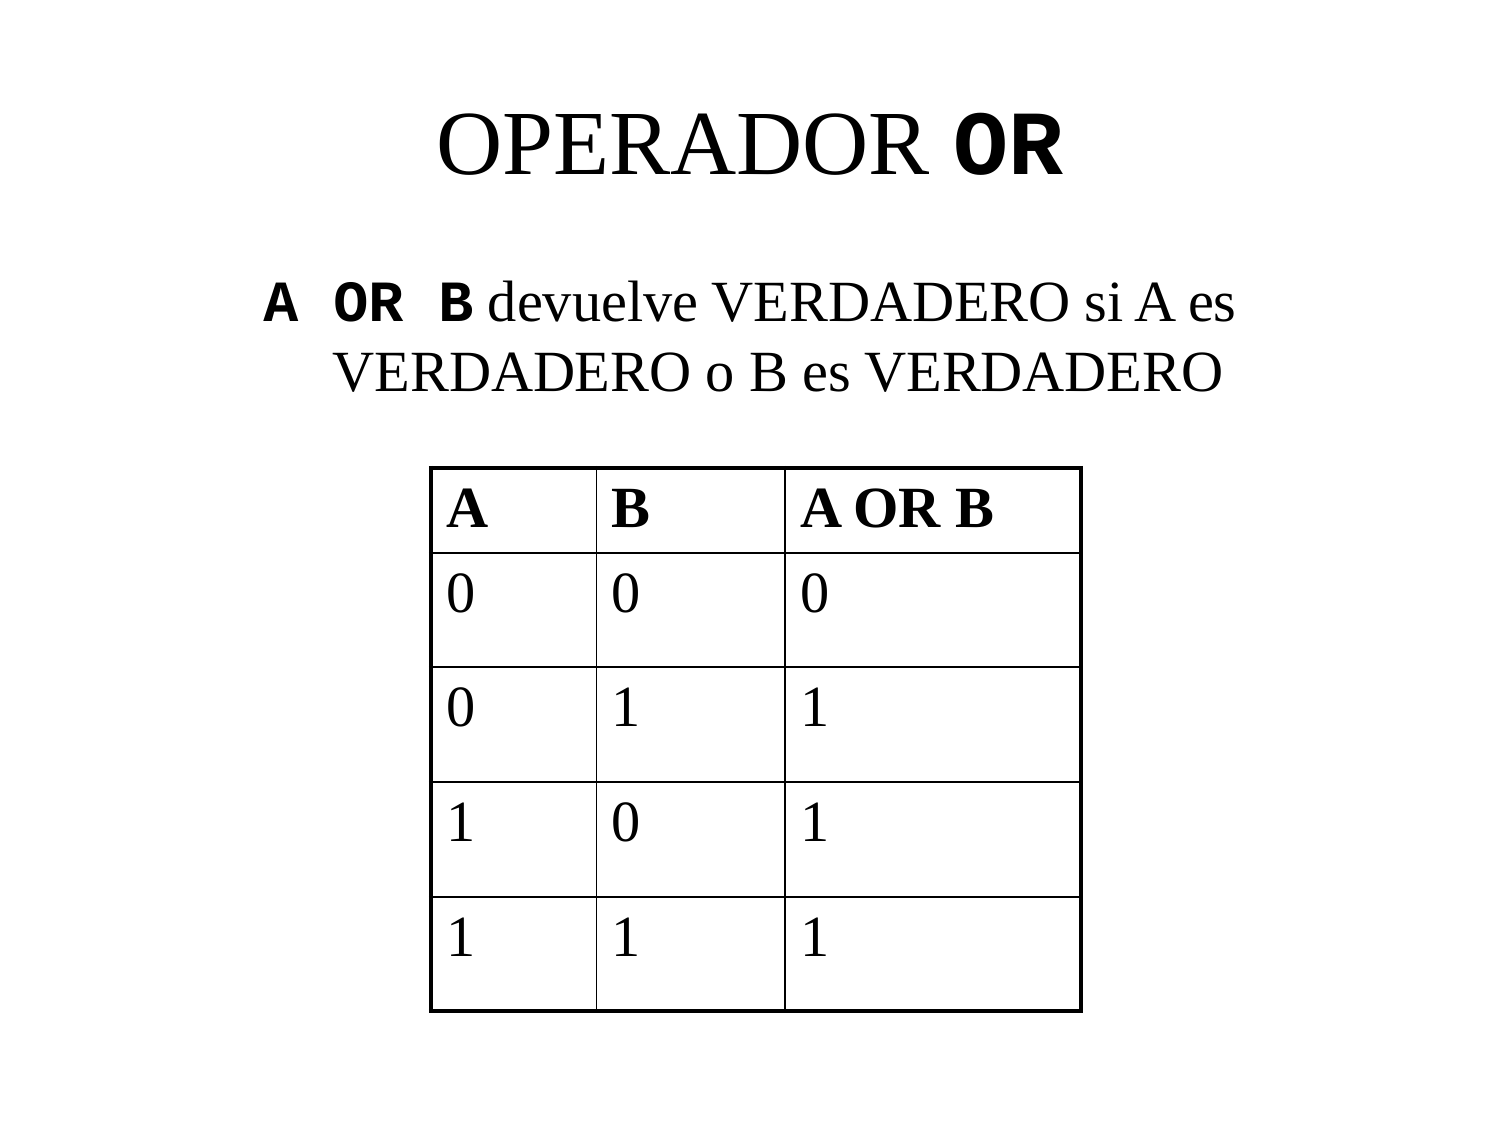

# OPERADOR OR
A OR B devuelve VERDADERO si A es VERDADERO o B es VERDADERO
| A | B | A OR B |
| --- | --- | --- |
| 0 | 0 | 0 |
| 0 | 1 | 1 |
| 1 | 0 | 1 |
| 1 | 1 | 1 |